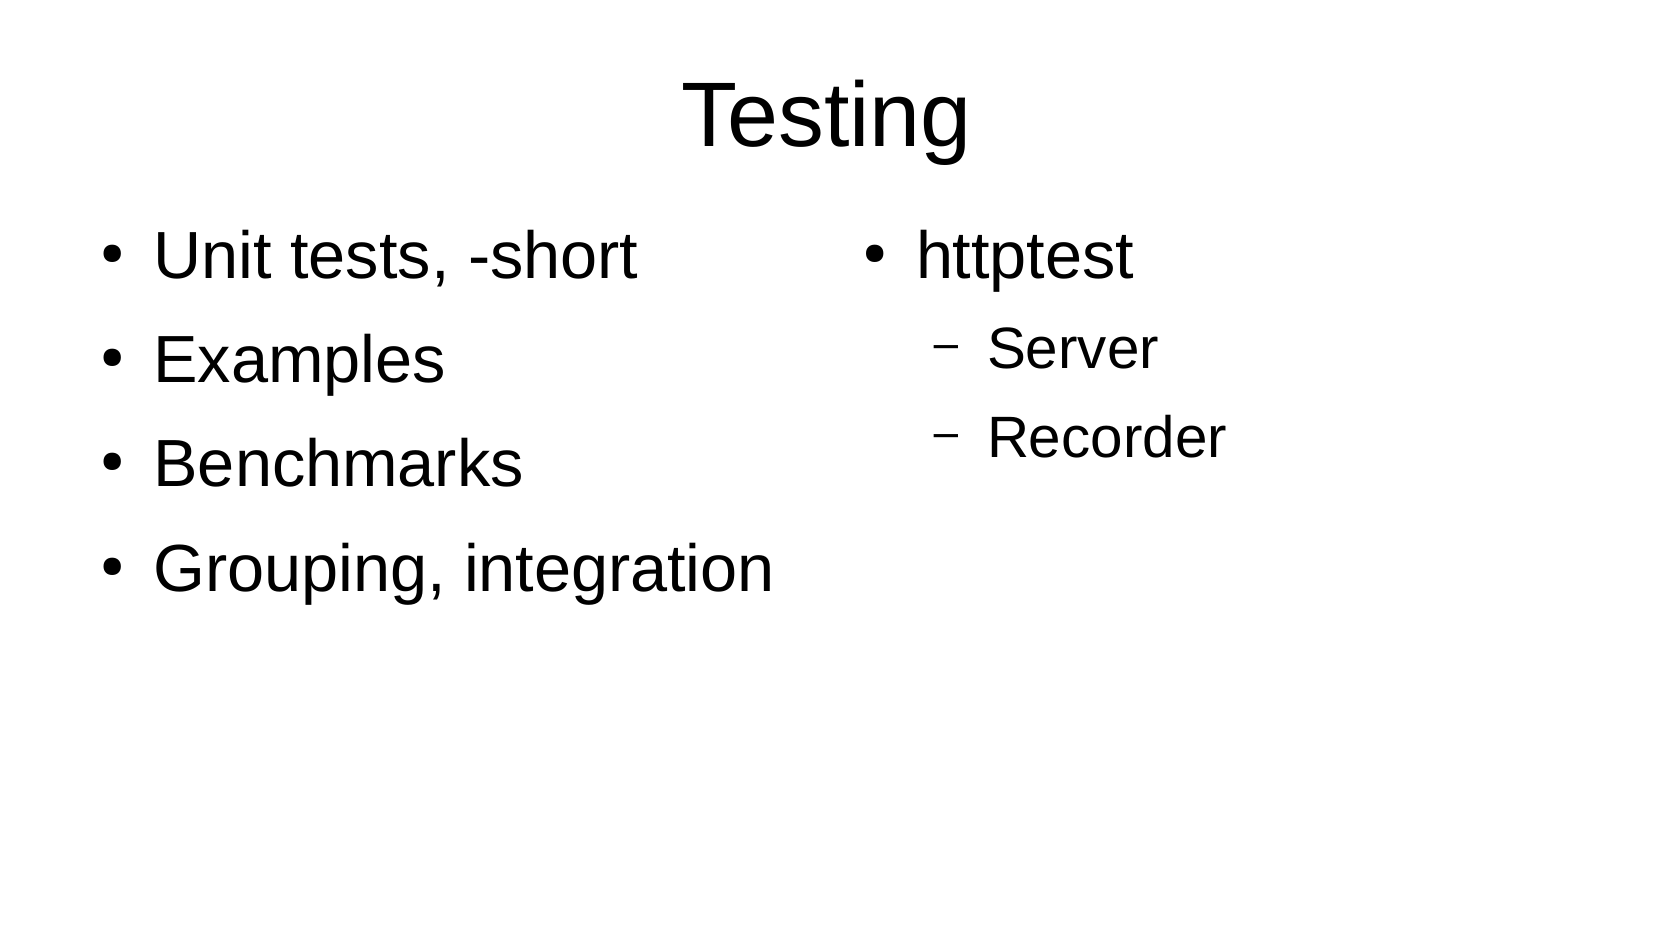

# Testing
Unit tests, -short
Examples
Benchmarks
Grouping, integration
httptest
Server
Recorder